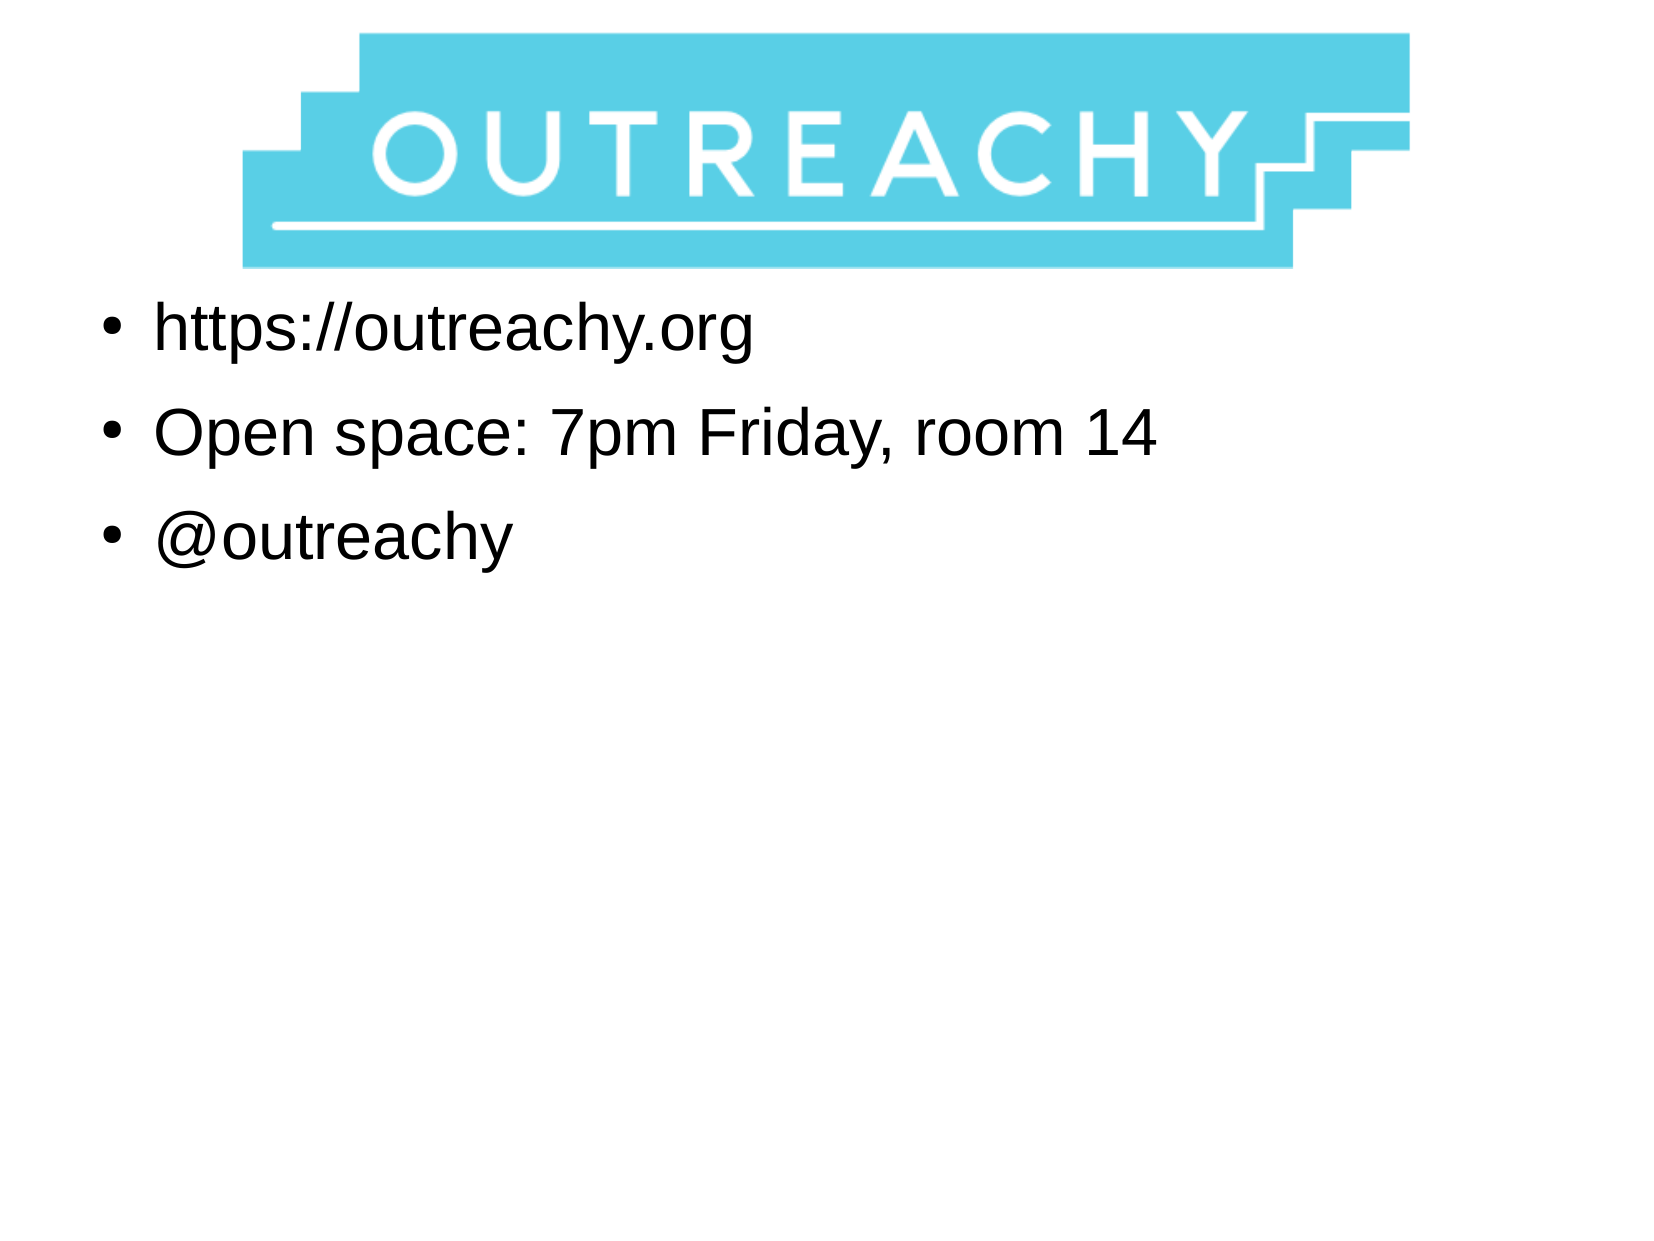

# Outreachy
https://outreachy.org
Open space: 7pm Friday, room 14
@outreachy